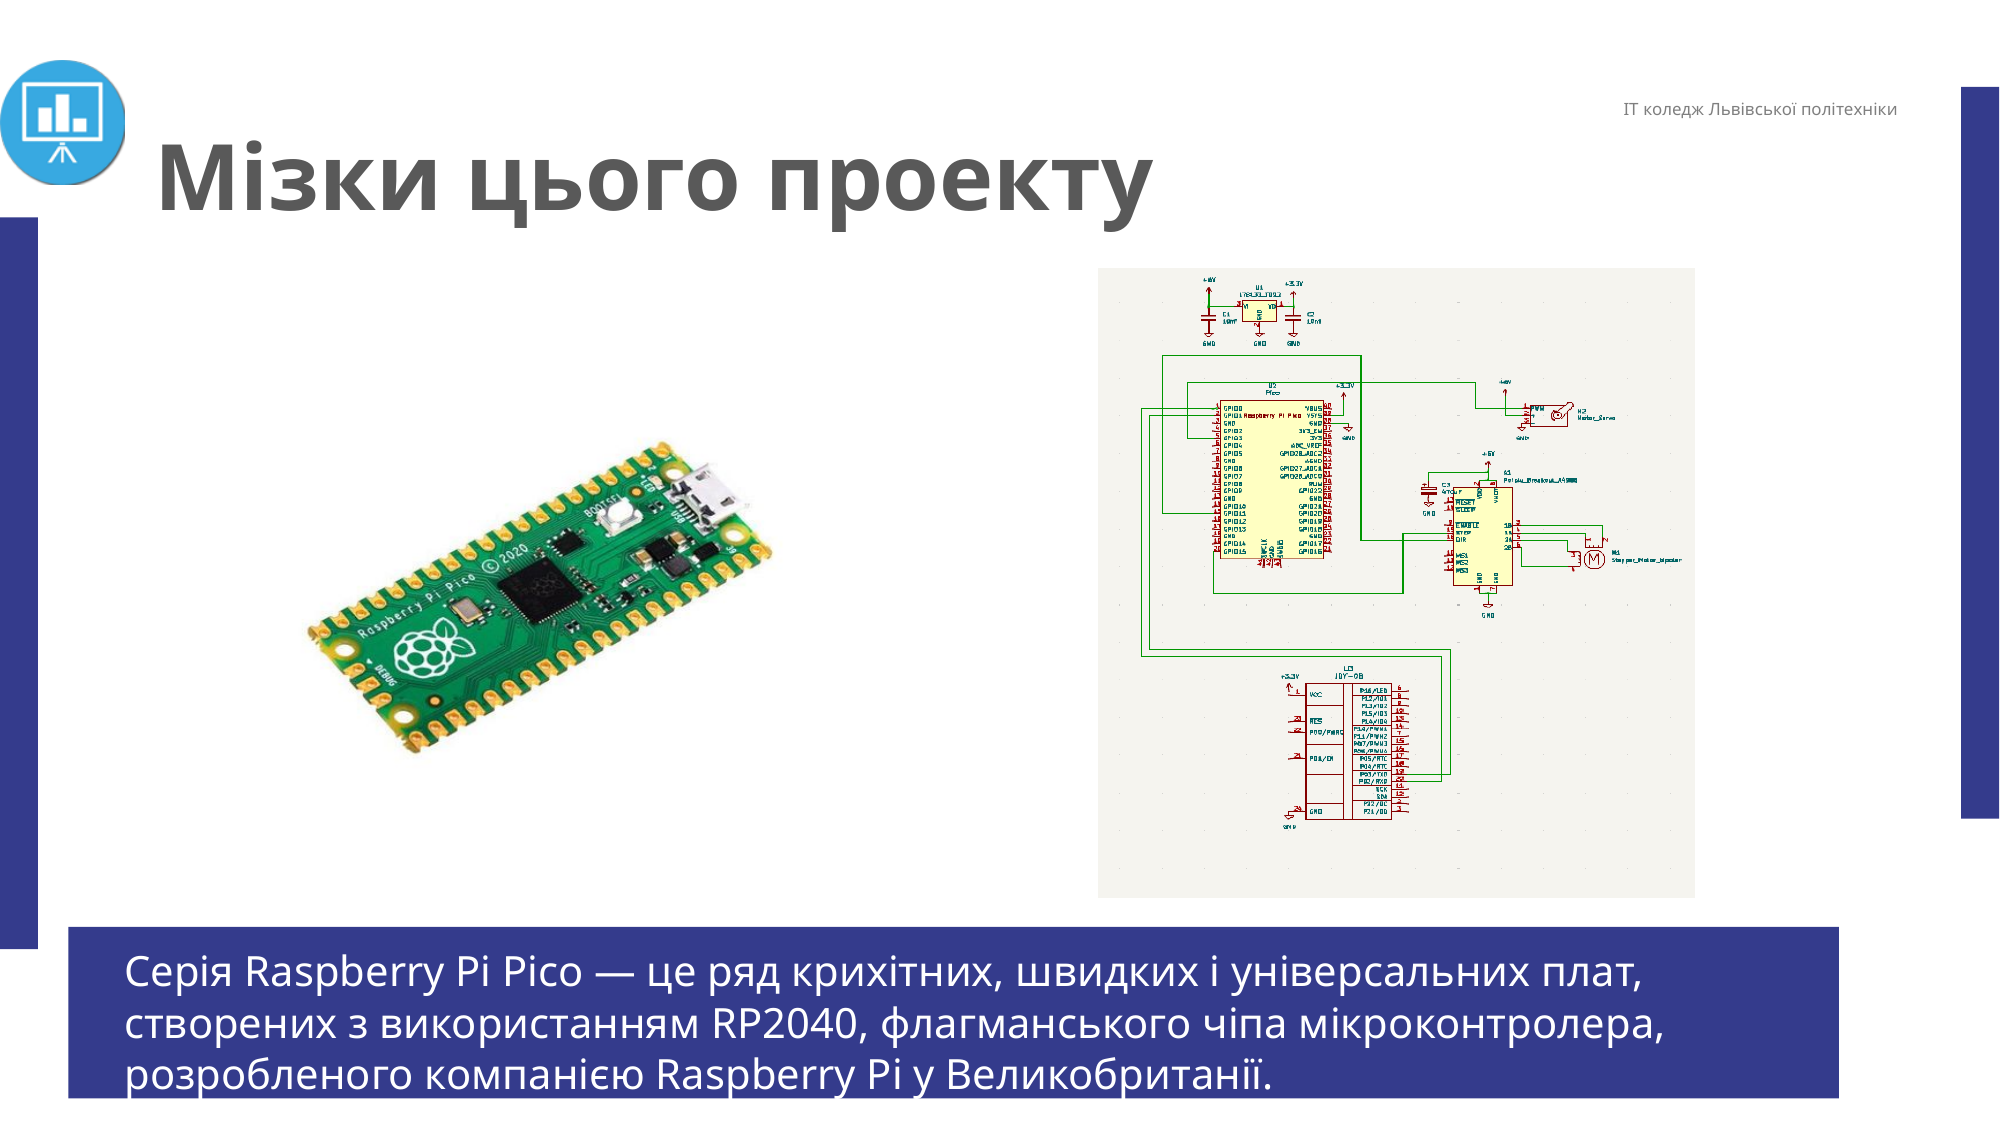

IT коледж Львівської політехніки
# Мізки цього проекту
Серія Raspberry Pi Pico — це ряд крихітних, швидких і універсальних плат, створених з використанням RP2040, флагманського чіпа мікроконтролера, розробленого компанією Raspberry Pi у Великобританії.